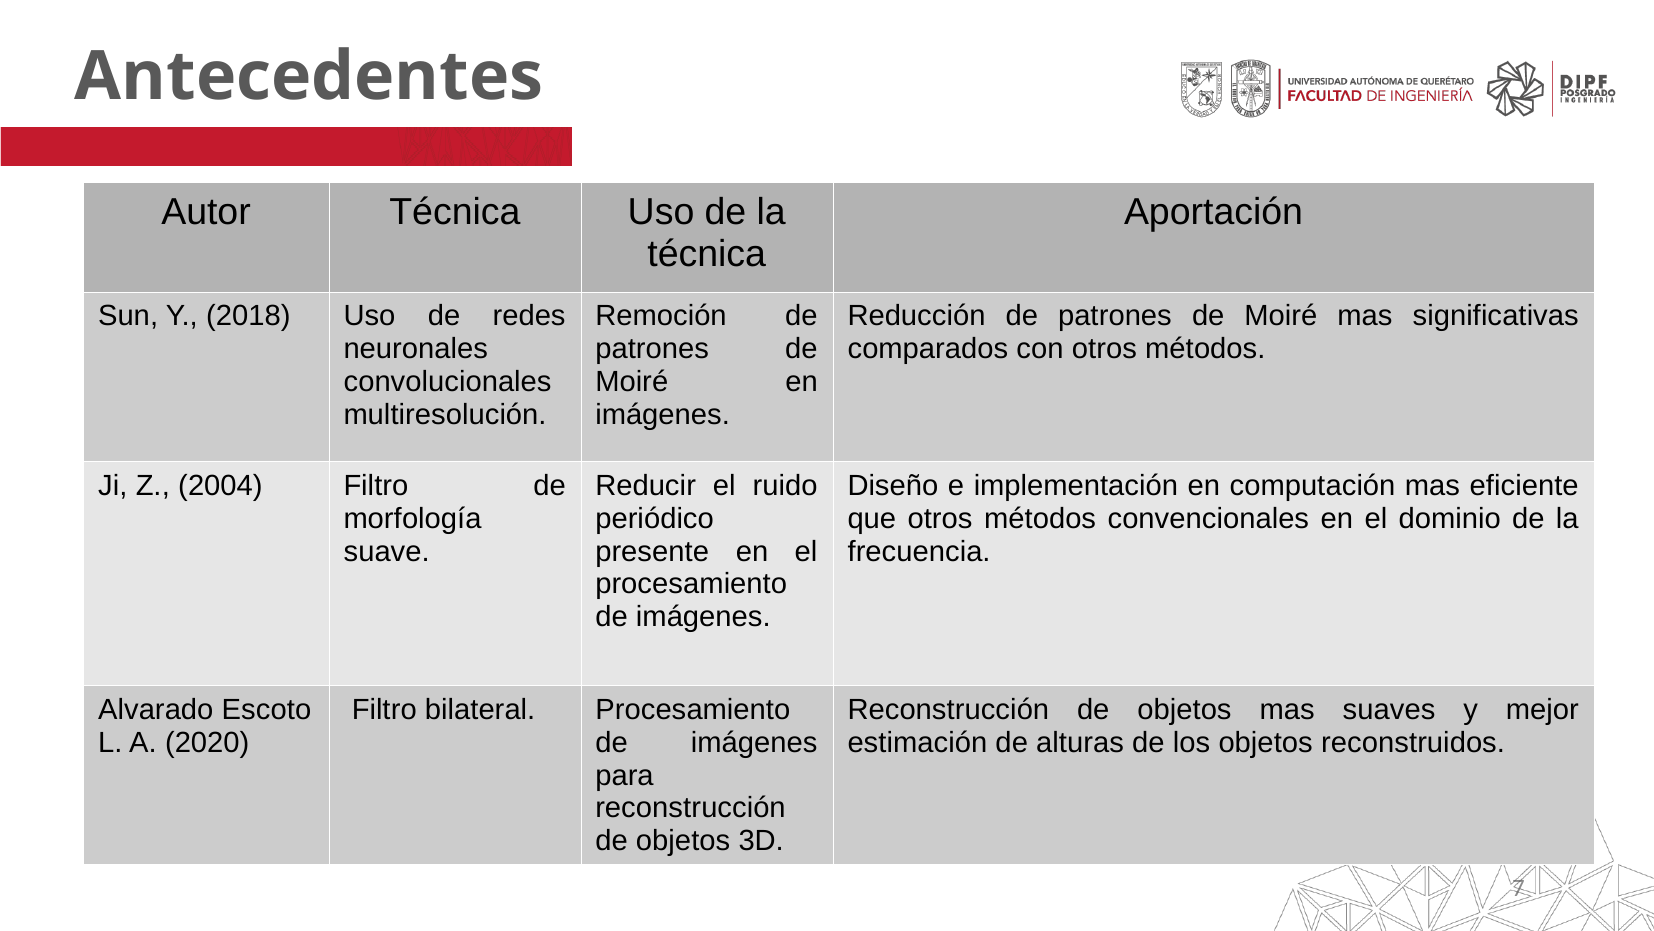

Antecedentes
| Autor | Técnica | Uso de la técnica | Aportación |
| --- | --- | --- | --- |
| Sun, Y., (2018) | Uso de redes neuronales convolucionales multiresolución. | Remoción de patrones de Moiré en imágenes. | Reducción de patrones de Moiré mas significativas comparados con otros métodos. |
| Ji, Z., (2004) | Filtro de morfología suave. | Reducir el ruido periódico presente en el procesamiento de imágenes. | Diseño e implementación en computación mas eficiente que otros métodos convencionales en el dominio de la frecuencia. |
| Alvarado Escoto L. A. (2020) | Filtro bilateral. | Procesamiento de imágenes para reconstrucción de objetos 3D. | Reconstrucción de objetos mas suaves y mejor estimación de alturas de los objetos reconstruidos. |
7